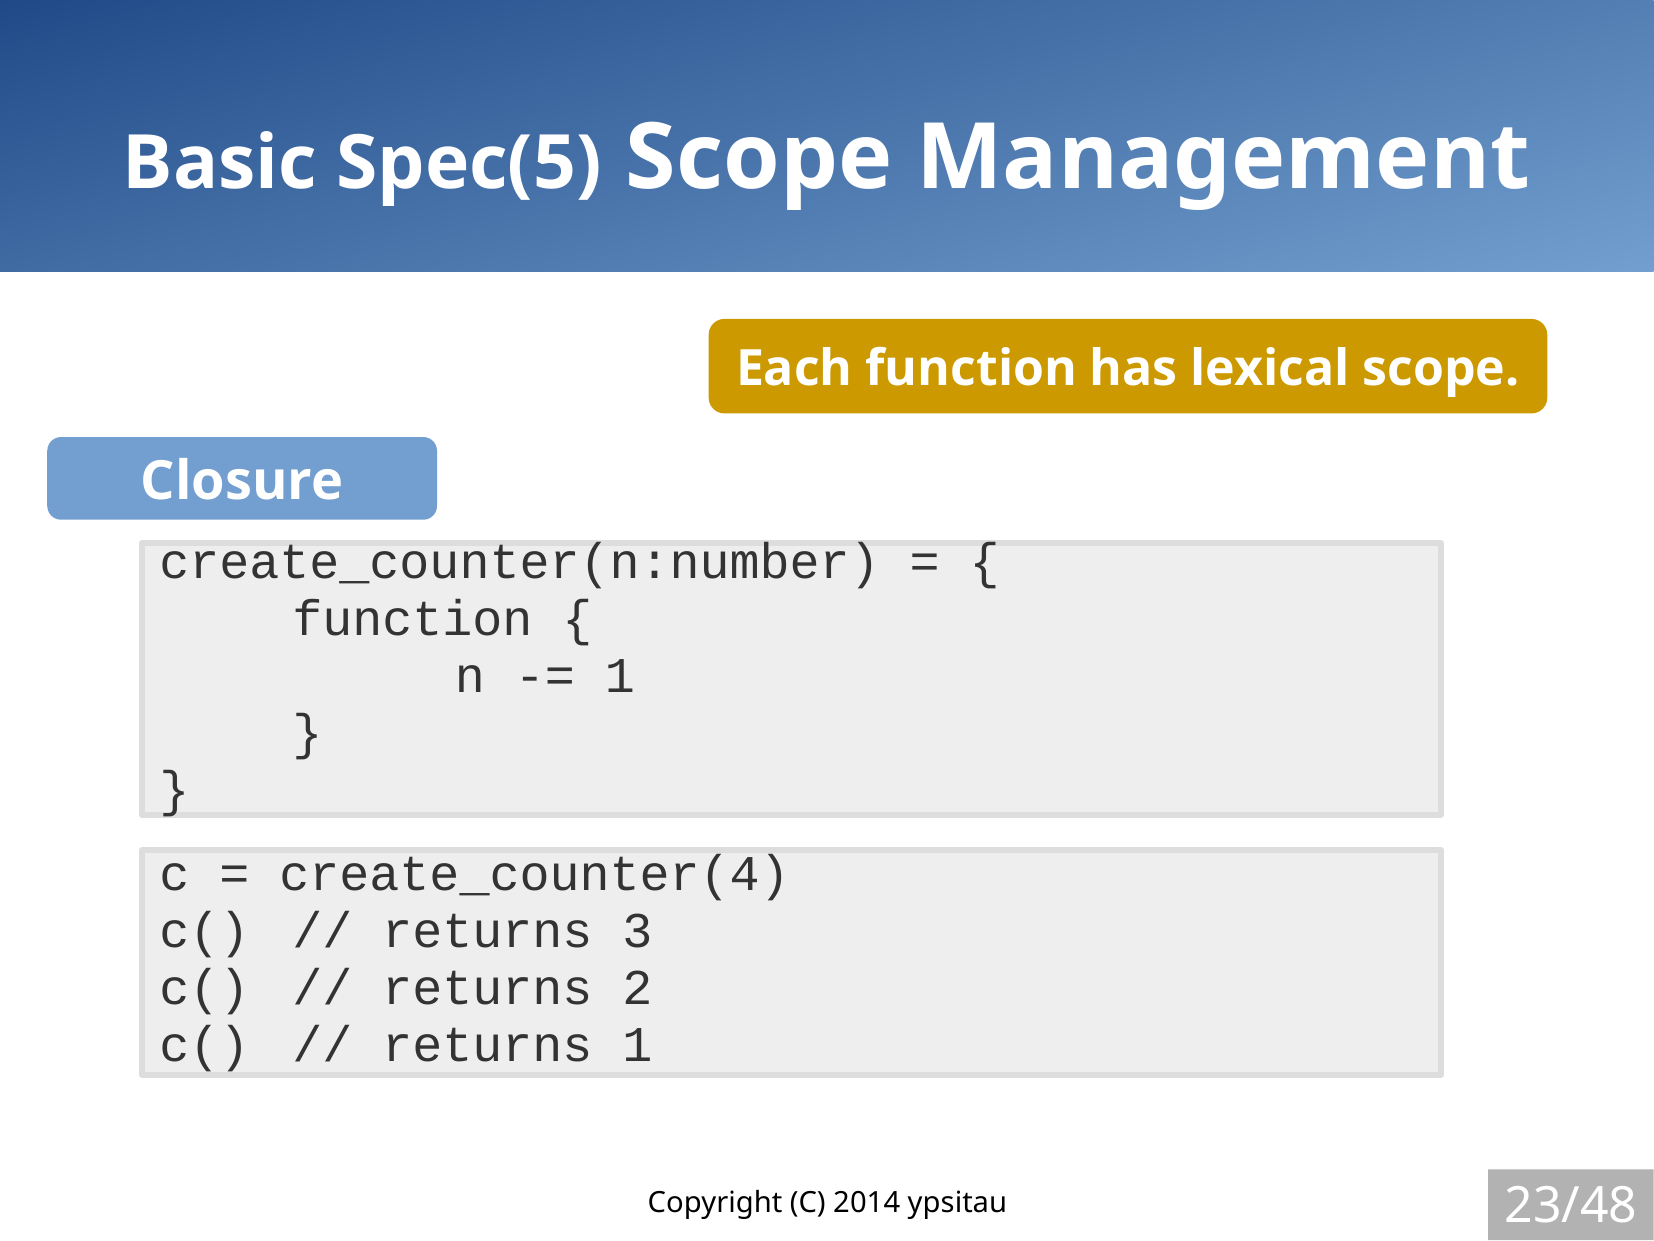

# Basic Spec(5) Scope Management
Each function has lexical scope.
Closure
create_counter(n:number) = {
	function {
			n -= 1
	}
}
c = create_counter(4)
c()	// returns 3
c()	// returns 2
c()	// returns 1
23
Copyright (C) 2014 ypsitau